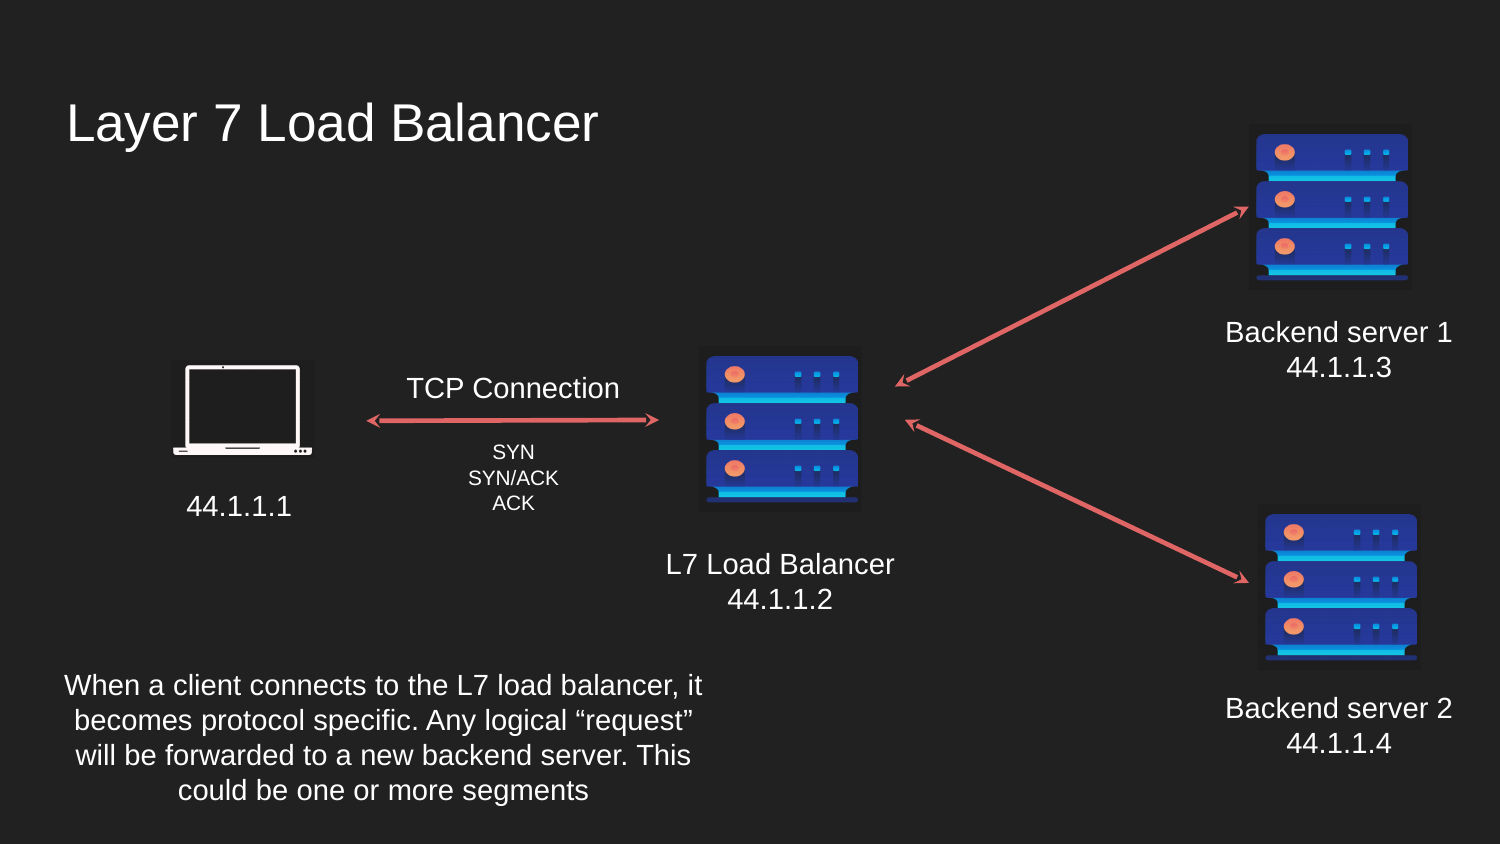

# Layer 7 Load Balancer
Backend server 1
44.1.1.3
TCP Connection
SYN
SYN/ACK
ACK
44.1.1.1
L7 Load Balancer
44.1.1.2
When a client connects to the L7 load balancer, it becomes protocol specific. Any logical “request” will be forwarded to a new backend server. This could be one or more segments
Backend server 2
44.1.1.4